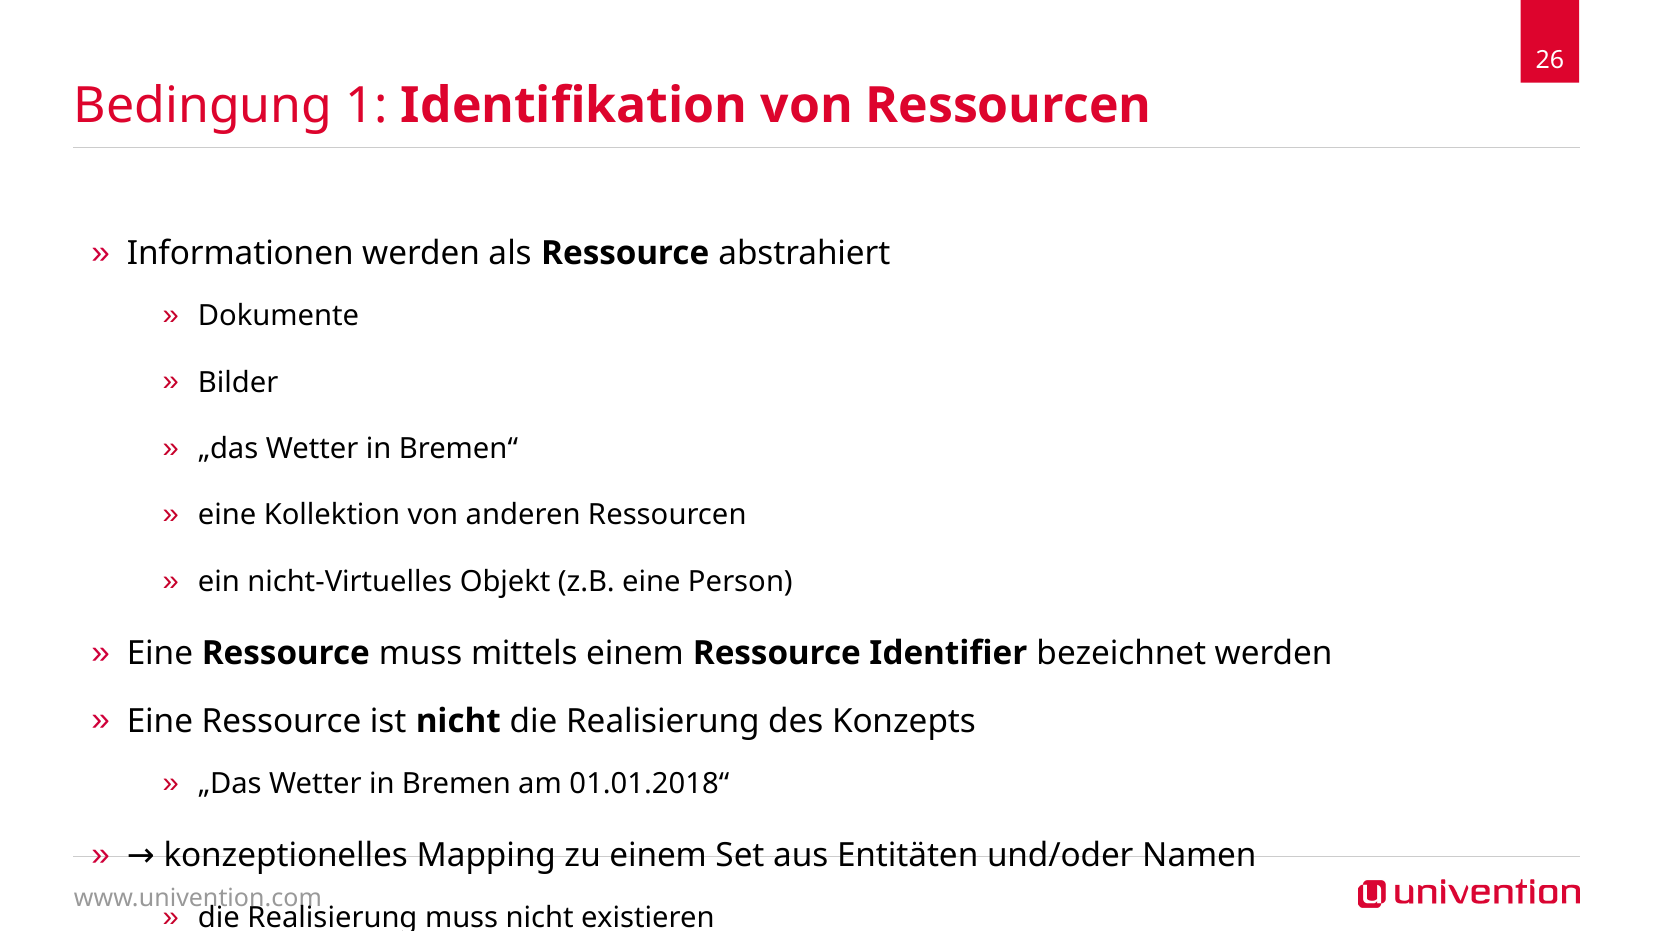

# Bedingung 1: Identifikation von Ressourcen
Informationen werden als Ressource abstrahiert
Dokumente
Bilder
„das Wetter in Bremen“
eine Kollektion von anderen Ressourcen
ein nicht-Virtuelles Objekt (z.B. eine Person)
Eine Ressource muss mittels einem Ressource Identifier bezeichnet werden
Eine Ressource ist nicht die Realisierung des Konzepts
„Das Wetter in Bremen am 01.01.2018“
→ konzeptionelles Mapping zu einem Set aus Entitäten und/oder Namen
die Realisierung muss nicht existieren